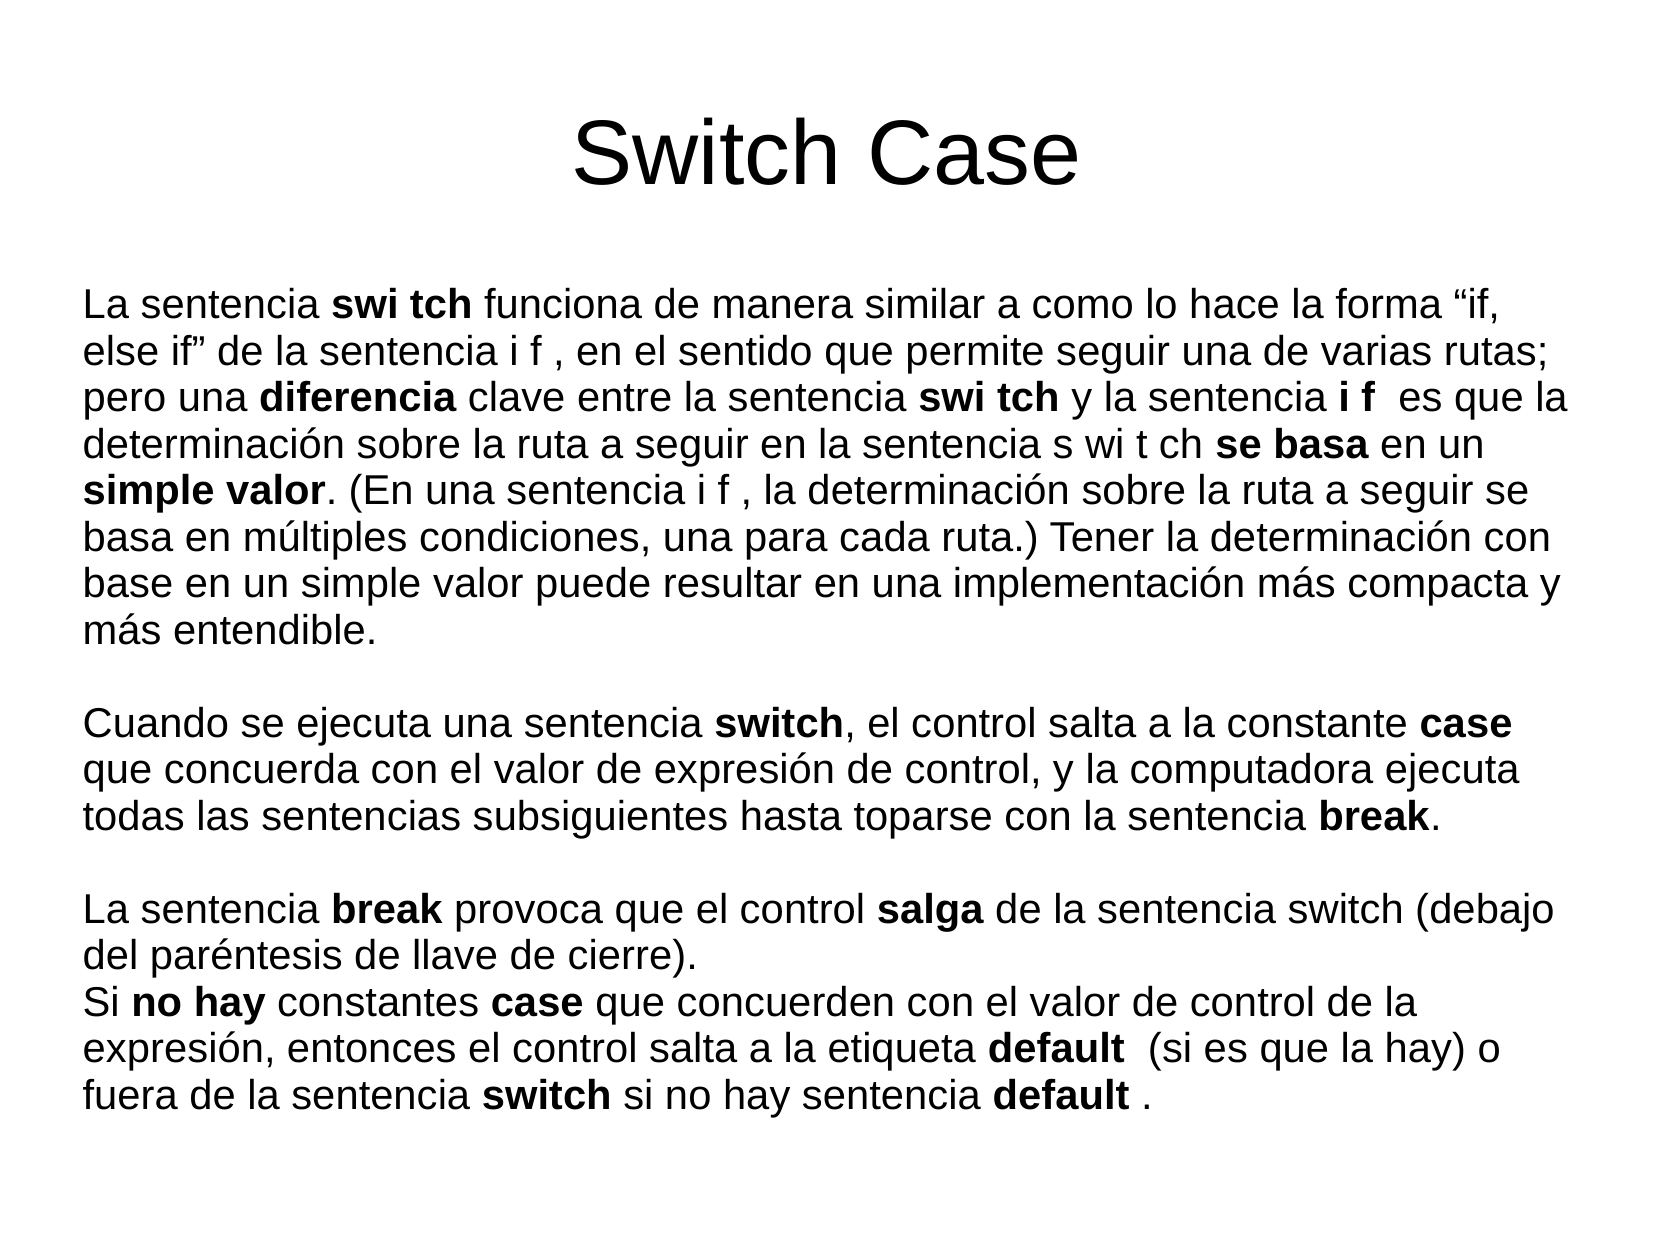

# Switch Case
La sentencia swi tch funciona de manera similar a como lo hace la forma “if, else if” de la sentencia i f , en el sentido que permite seguir una de varias rutas; pero una diferencia clave entre la sentencia swi tch y la sentencia i f es que la determinación sobre la ruta a seguir en la sentencia s wi t ch se basa en un
simple valor. (En una sentencia i f , la determinación sobre la ruta a seguir se basa en múltiples condiciones, una para cada ruta.) Tener la determinación con base en un simple valor puede resultar en una implementación más compacta y más entendible.
Cuando se ejecuta una sentencia switch, el control salta a la constante case que concuerda con el valor de expresión de control, y la computadora ejecuta todas las sentencias subsiguientes hasta toparse con la sentencia break.
La sentencia break provoca que el control salga de la sentencia switch (debajo del paréntesis de llave de cierre).
Si no hay constantes case que concuerden con el valor de control de la expresión, entonces el control salta a la etiqueta default (si es que la hay) o fuera de la sentencia switch si no hay sentencia default .